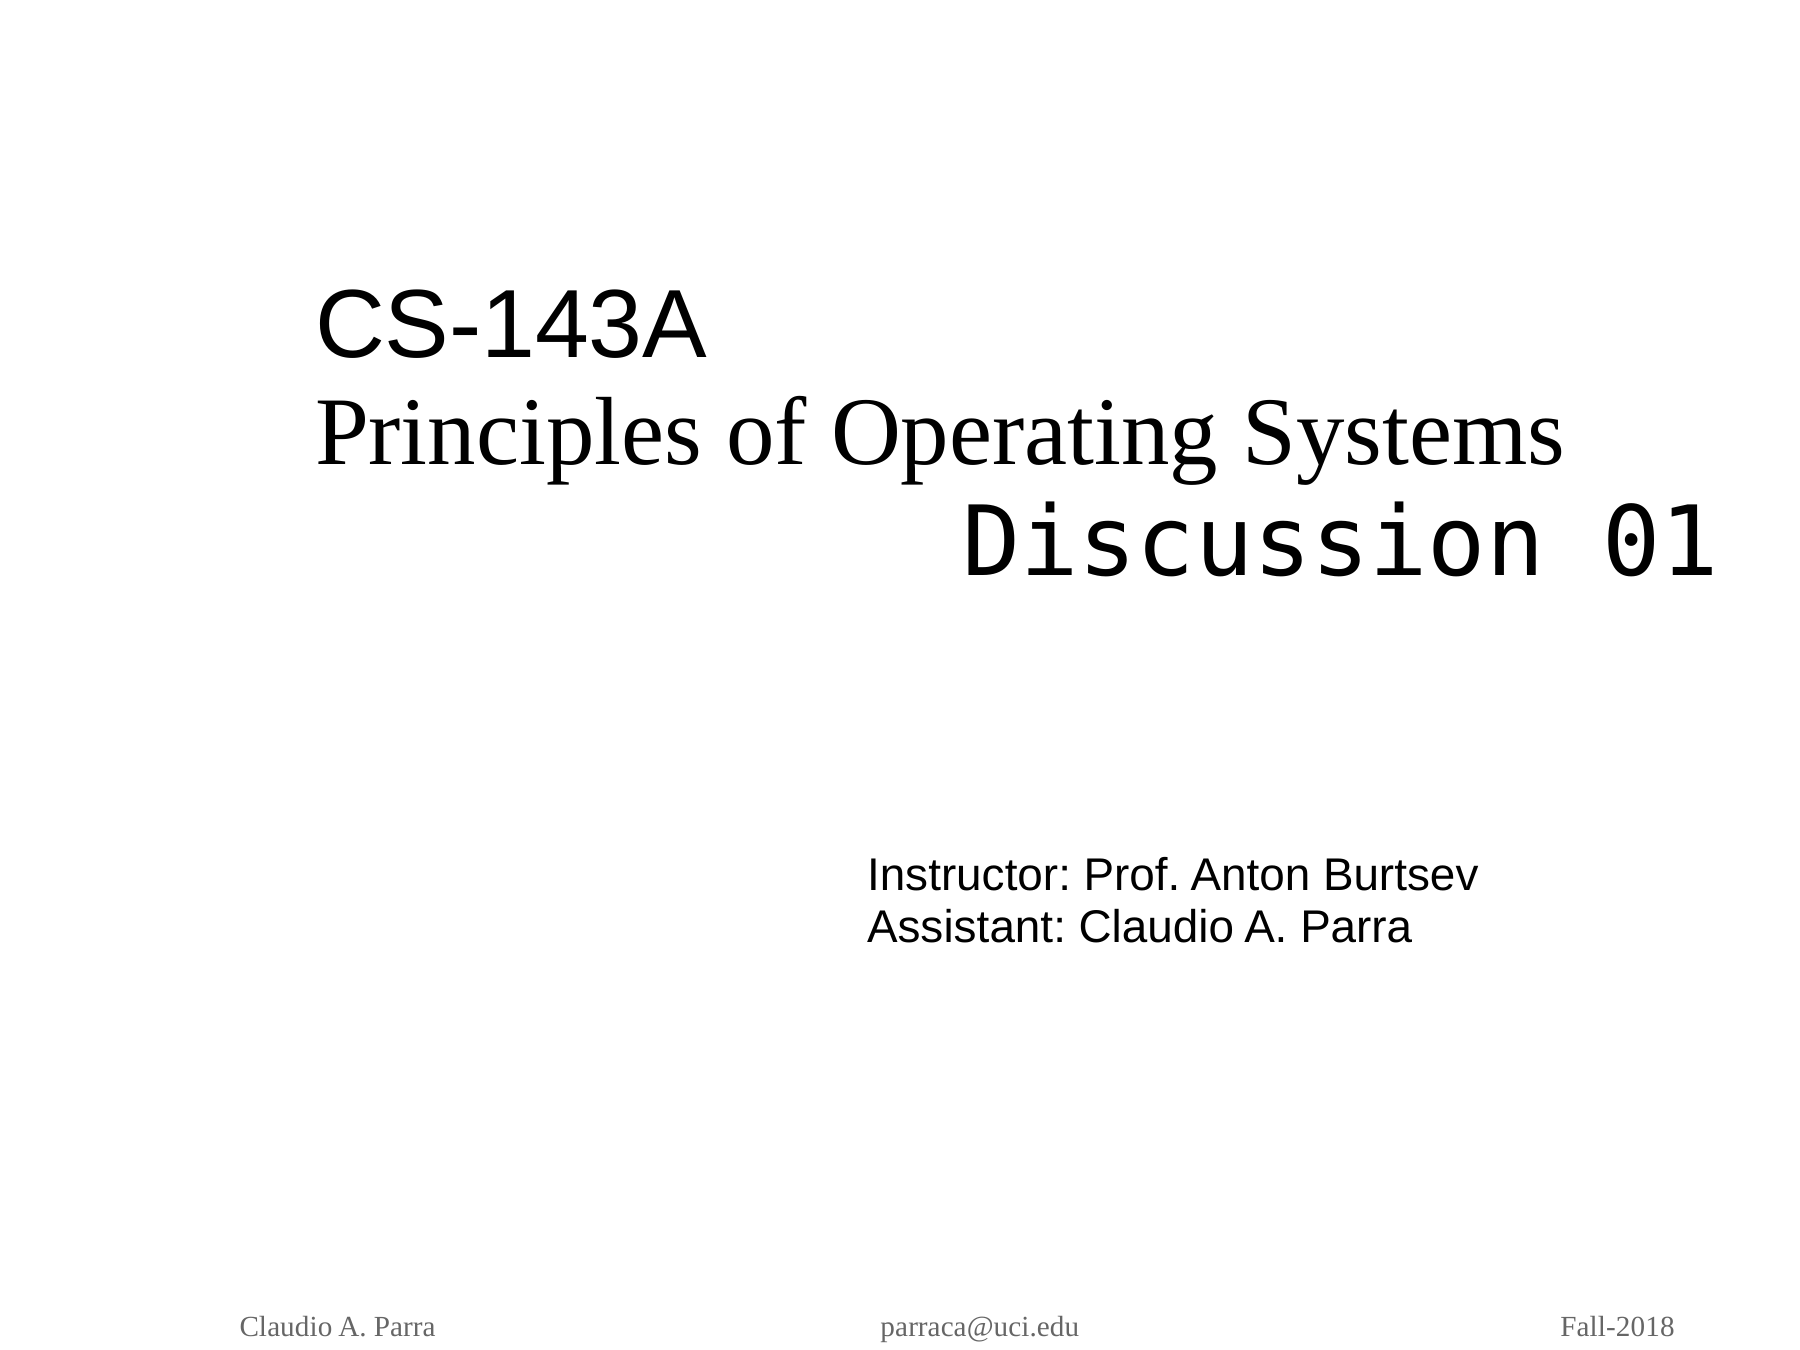

# CS-143A
Principles of Operating Systems
Discussion 01
Instructor: Prof. Anton Burtsev
Assistant: Claudio A. Parra